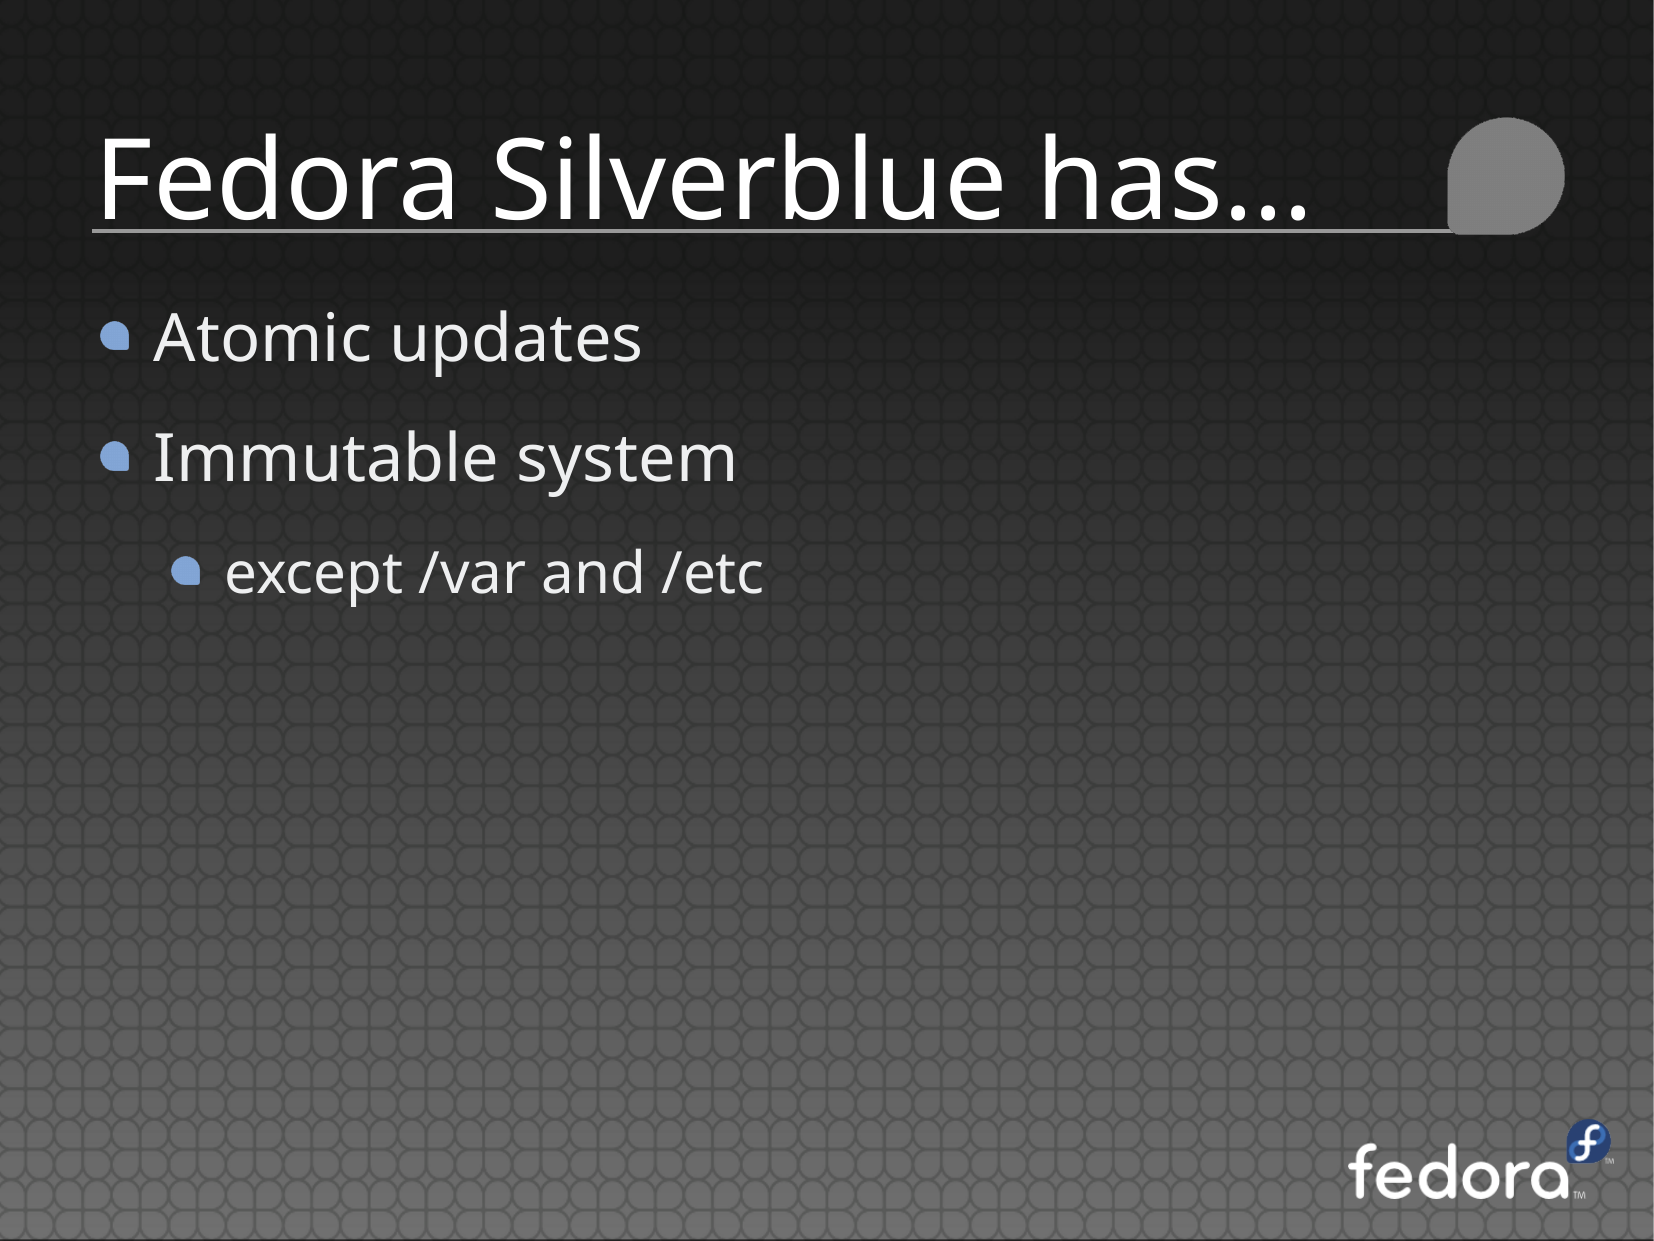

Fedora Silverblue has...
# Atomic updates
Immutable system
except /var and /etc